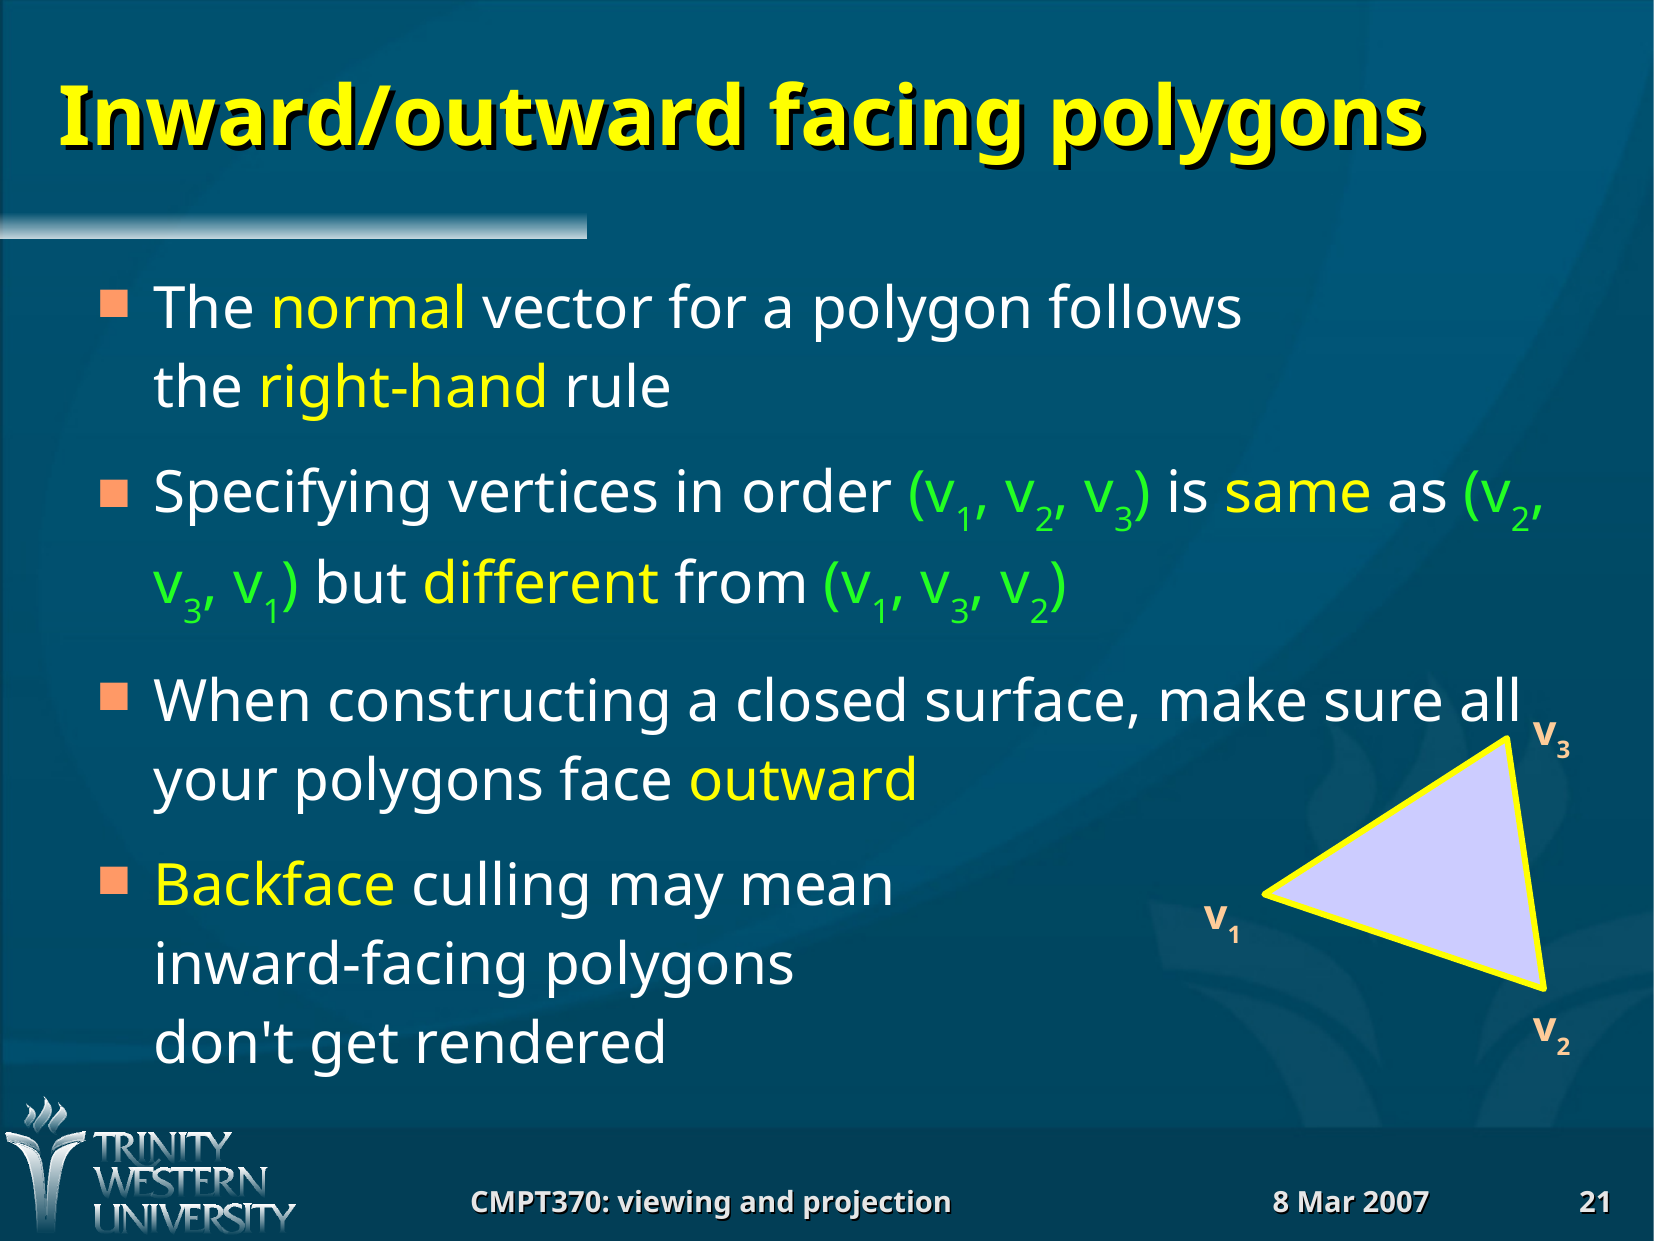

# Inward/outward facing polygons
The normal vector for a polygon follows
the right-hand rule
Specifying vertices in order (v1, v2, v3) is same as (v2, v3, v1) but different from (v1, v3, v2)
When constructing a closed surface, make sure all your polygons face outward
Backface culling may mean
inward-facing polygons
don't get rendered
v3
v1
v2
CMPT370: viewing and projection
8 Mar 2007
21